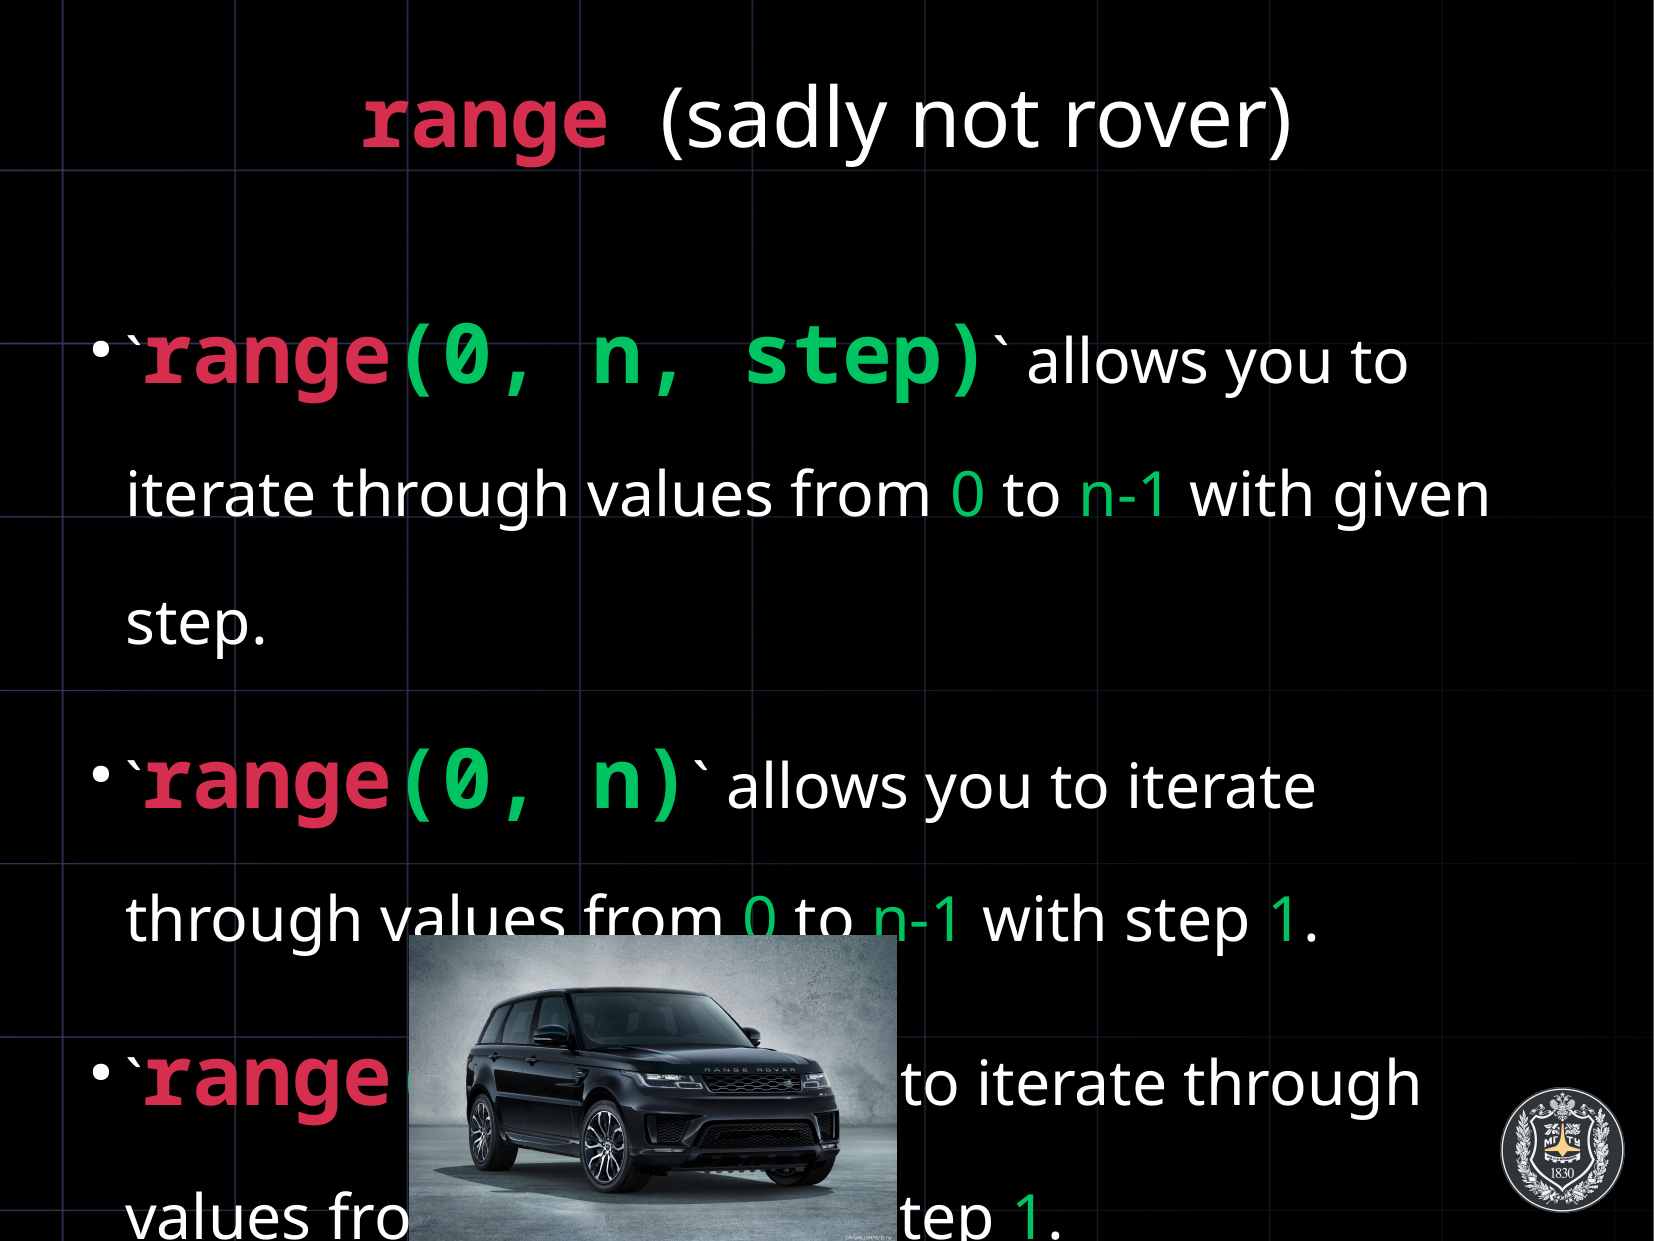

# range (sadly not rover)
`range(0, n, step)` allows you to iterate through values from 0 to n-1 with given step.
`range(0, n)` allows you to iterate through values from 0 to n-1 with step 1.
`range(n)` allows you to iterate through values from 0 to n-1 with step 1.